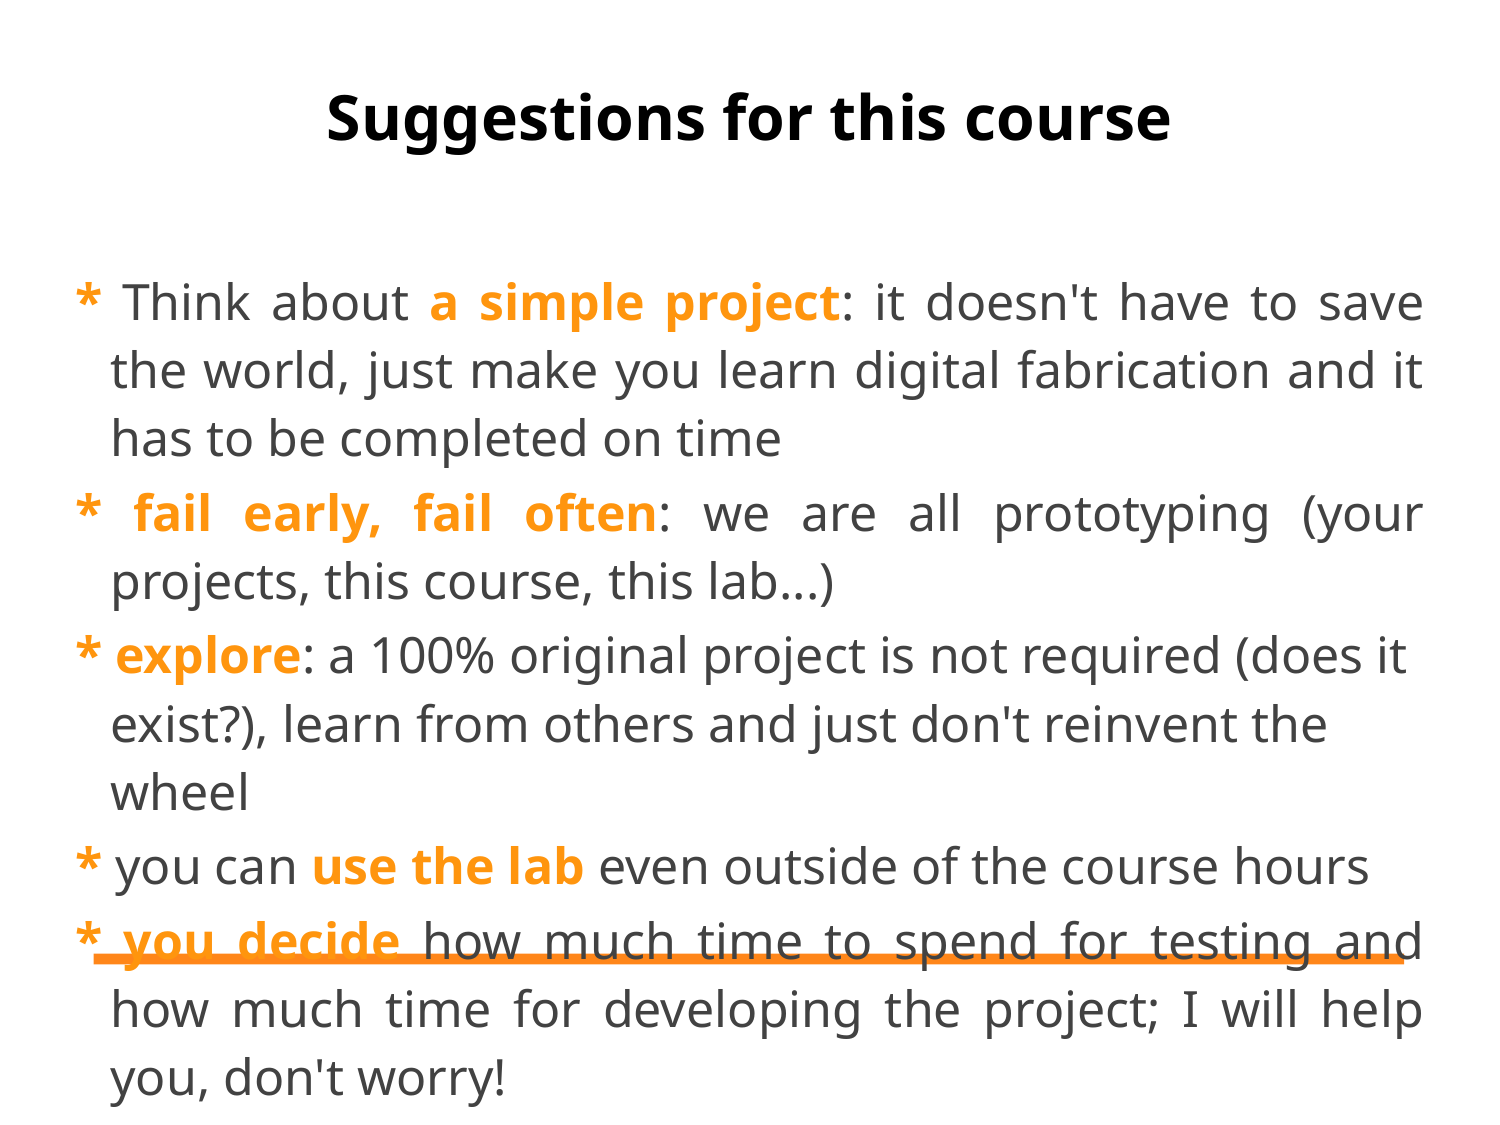

# Suggestions for this course
* Think about a simple project: it doesn't have to save the world, just make you learn digital fabrication and it has to be completed on time
* fail early, fail often: we are all prototyping (your projects, this course, this lab...)
* explore: a 100% original project is not required (does it exist?), learn from others and just don't reinvent the wheel
* you can use the lab even outside of the course hours
* you decide how much time to spend for testing and how much time for developing the project; I will help you, don't worry!